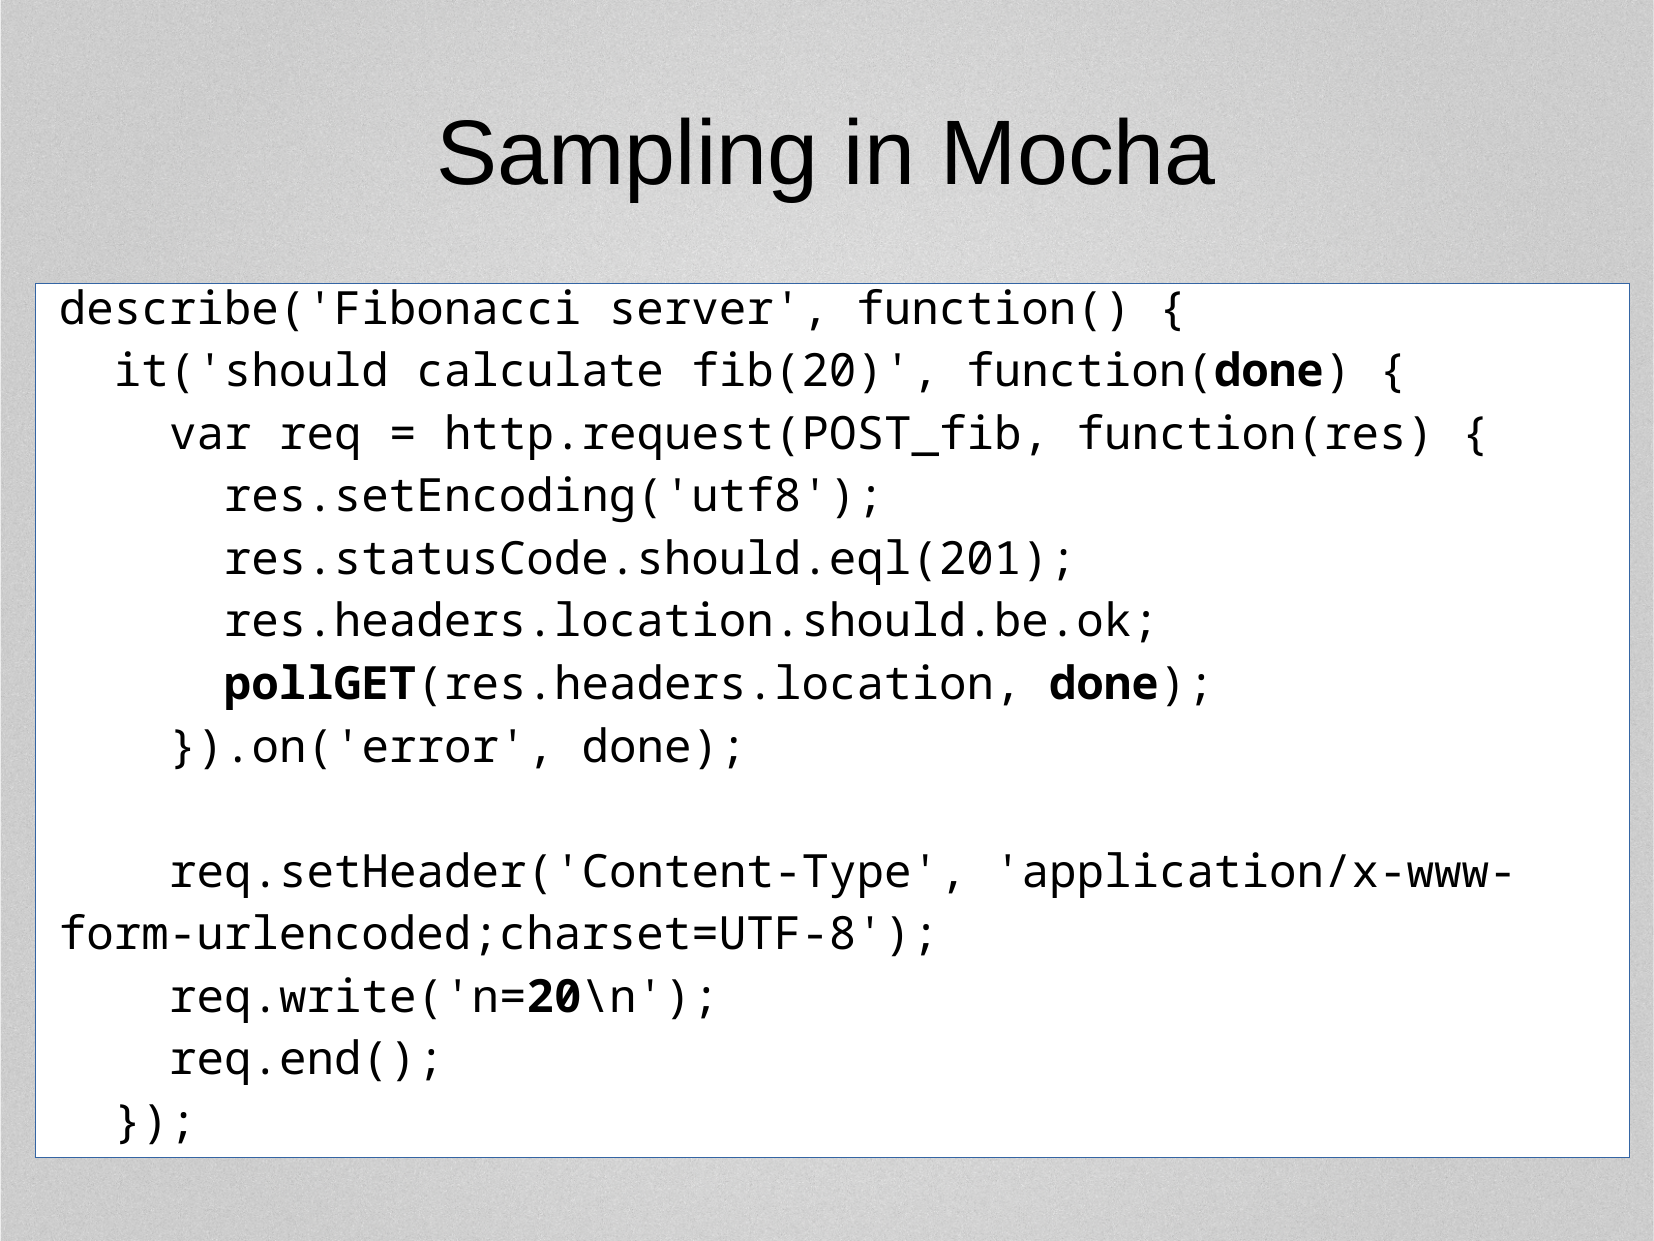

Sampling in Mocha
# describe('Fibonacci server', function() {
 it('should calculate fib(20)', function(done) {
 var req = http.request(POST_fib, function(res) {
 res.setEncoding('utf8');
 res.statusCode.should.eql(201);
 res.headers.location.should.be.ok;
 pollGET(res.headers.location, done);
 }).on('error', done);
 req.setHeader('Content-Type', 'application/x-www-form-urlencoded;charset=UTF-8');
 req.write('n=20\n');
 req.end();
 });